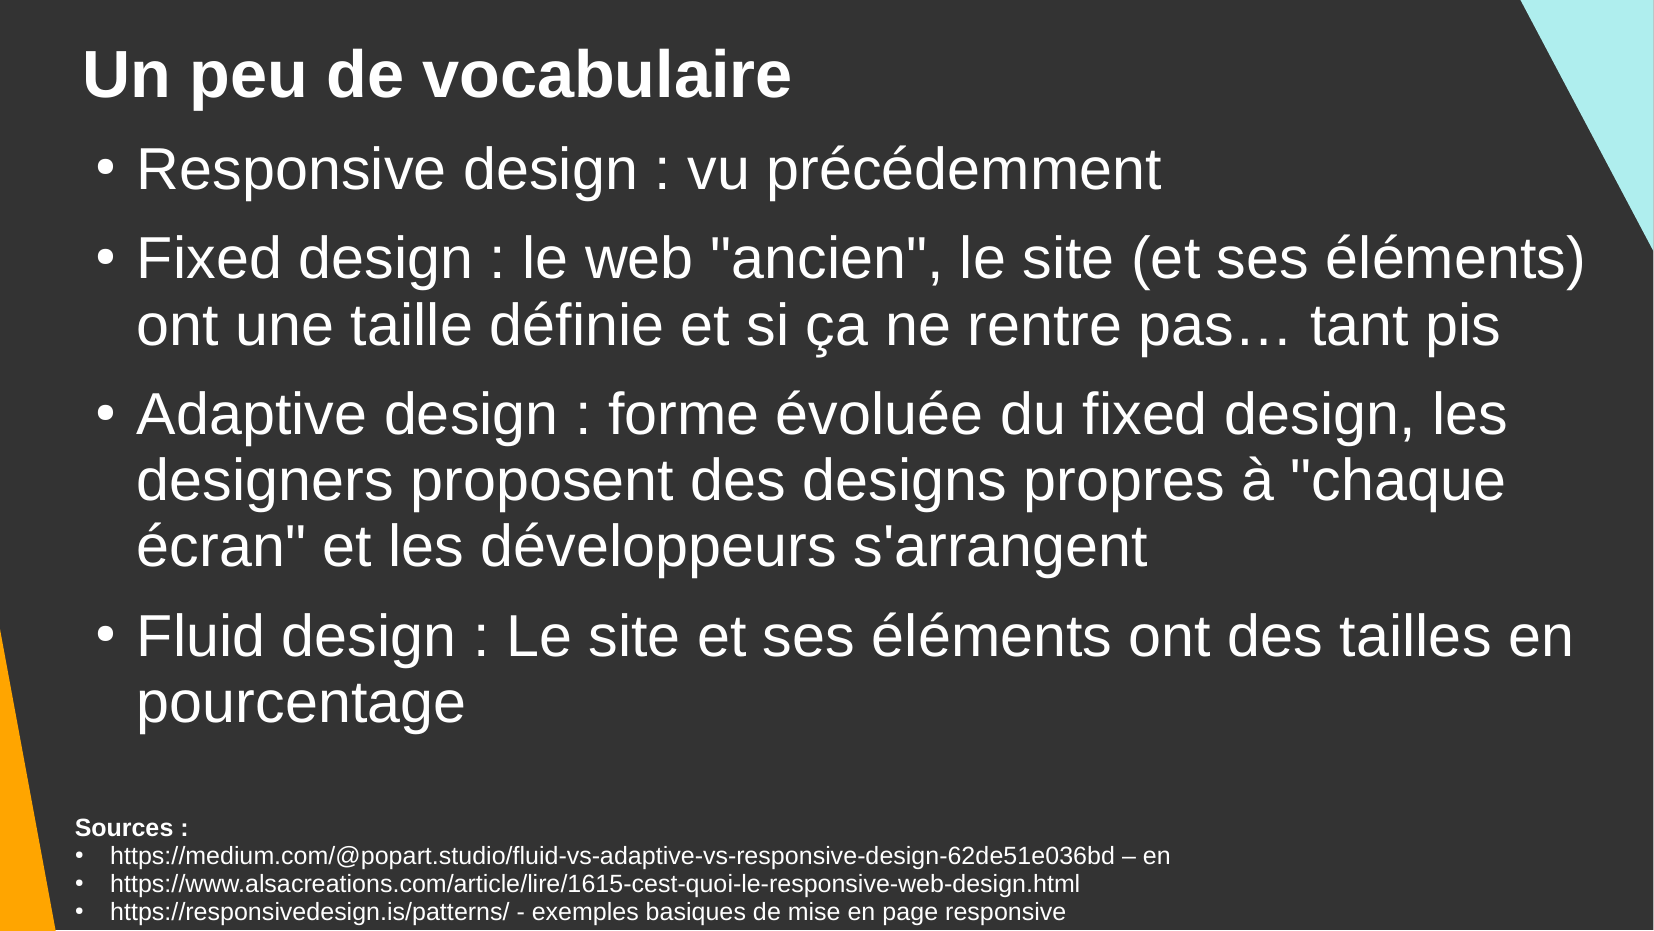

# Un peu de vocabulaire
Responsive design : vu précédemment
Fixed design : le web "ancien", le site (et ses éléments) ont une taille définie et si ça ne rentre pas… tant pis
Adaptive design : forme évoluée du fixed design, les designers proposent des designs propres à "chaque écran" et les développeurs s'arrangent
Fluid design : Le site et ses éléments ont des tailles en pourcentage
Sources :
https://medium.com/@popart.studio/fluid-vs-adaptive-vs-responsive-design-62de51e036bd – en
https://www.alsacreations.com/article/lire/1615-cest-quoi-le-responsive-web-design.html
https://responsivedesign.is/patterns/ - exemples basiques de mise en page responsive